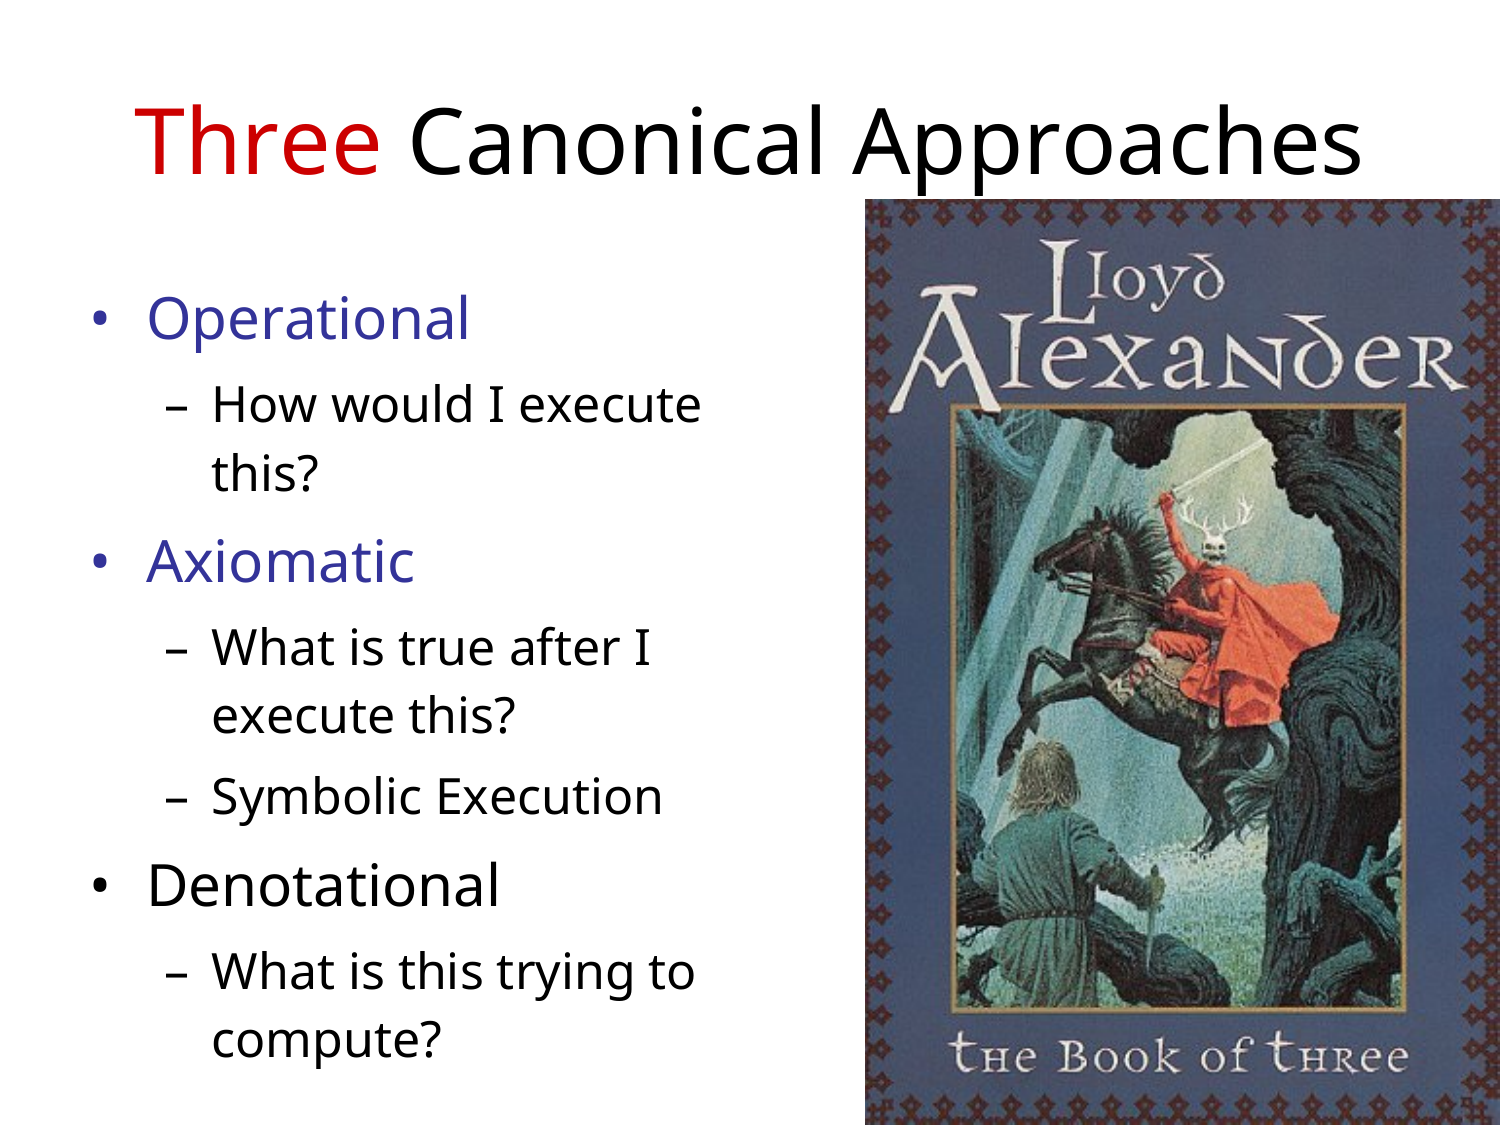

# Three Canonical Approaches
Operational
How would I execute this?
Axiomatic
What is true after I execute this?
Symbolic Execution
Denotational
What is this trying to compute?
21